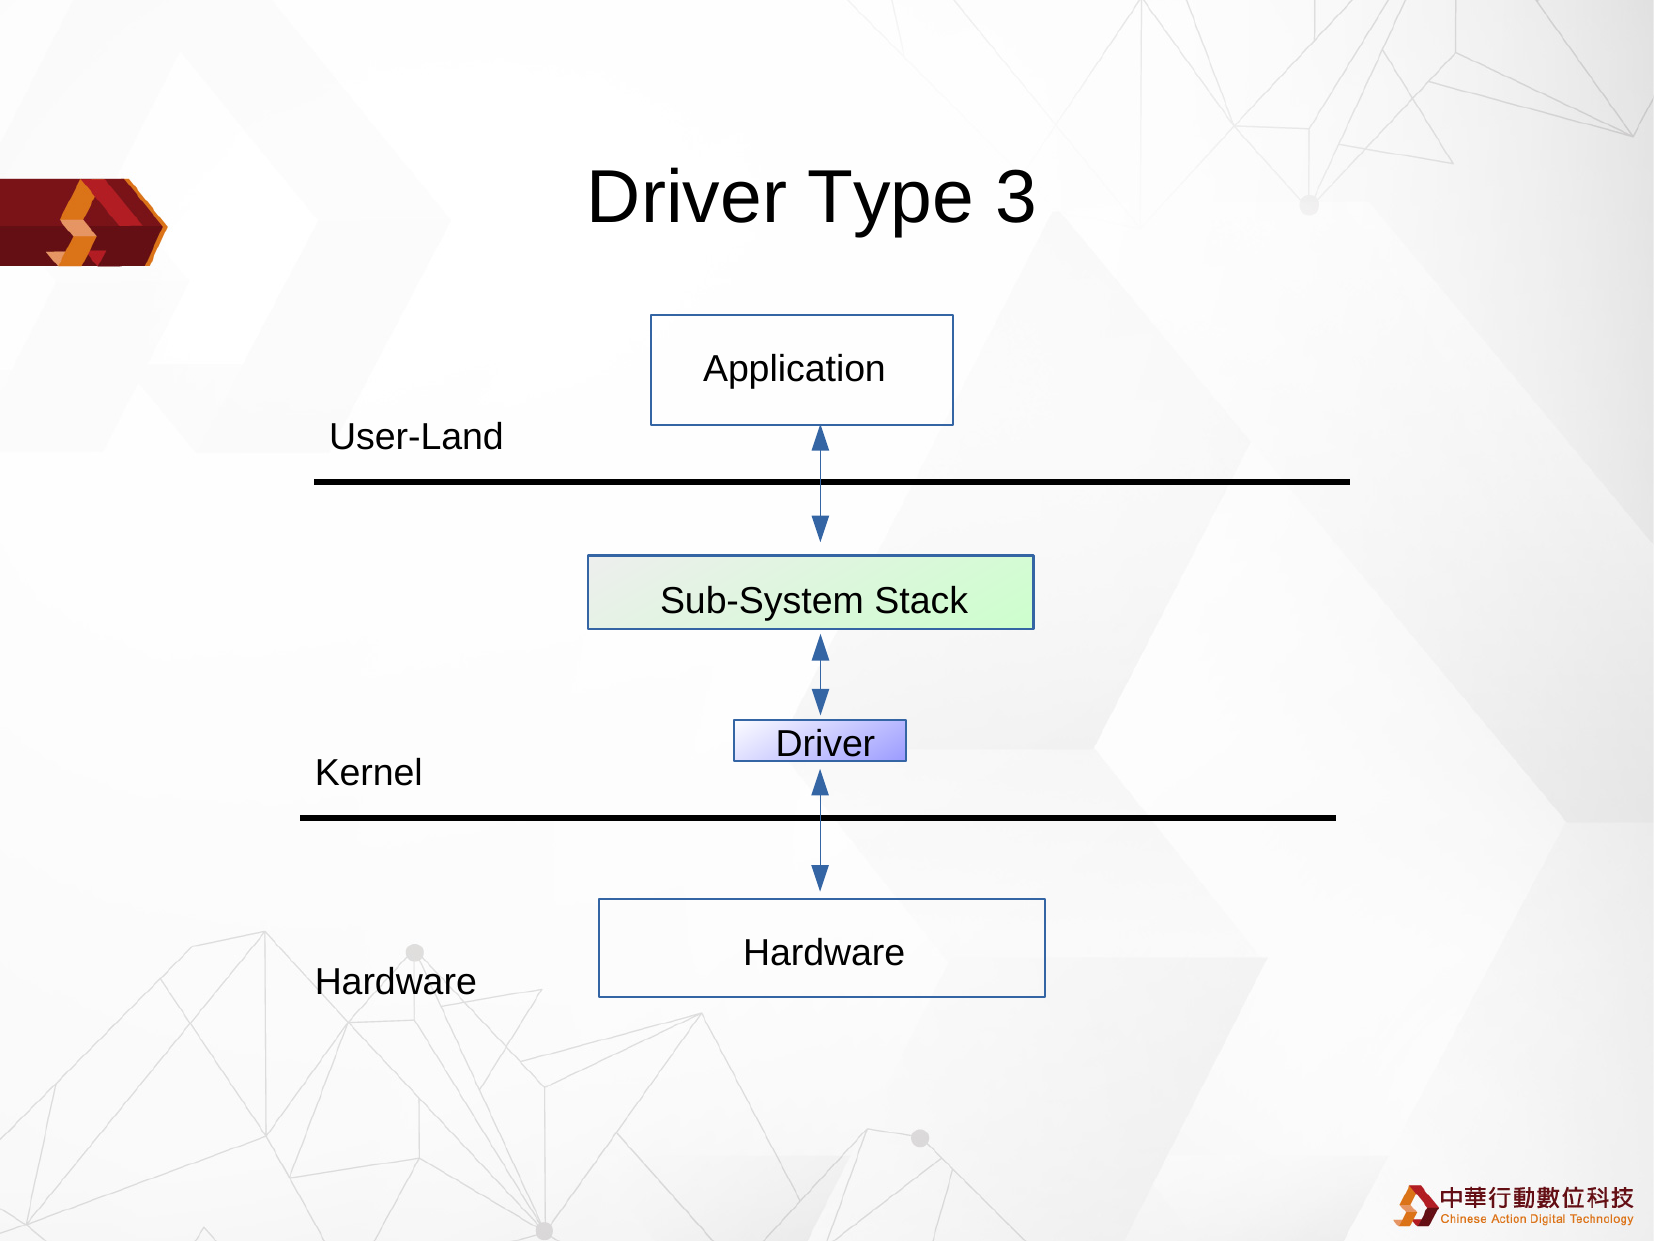

# Driver Type 3
Application
User-Land
Sub-System Stack
Driver
Kernel
Hardware
Hardware